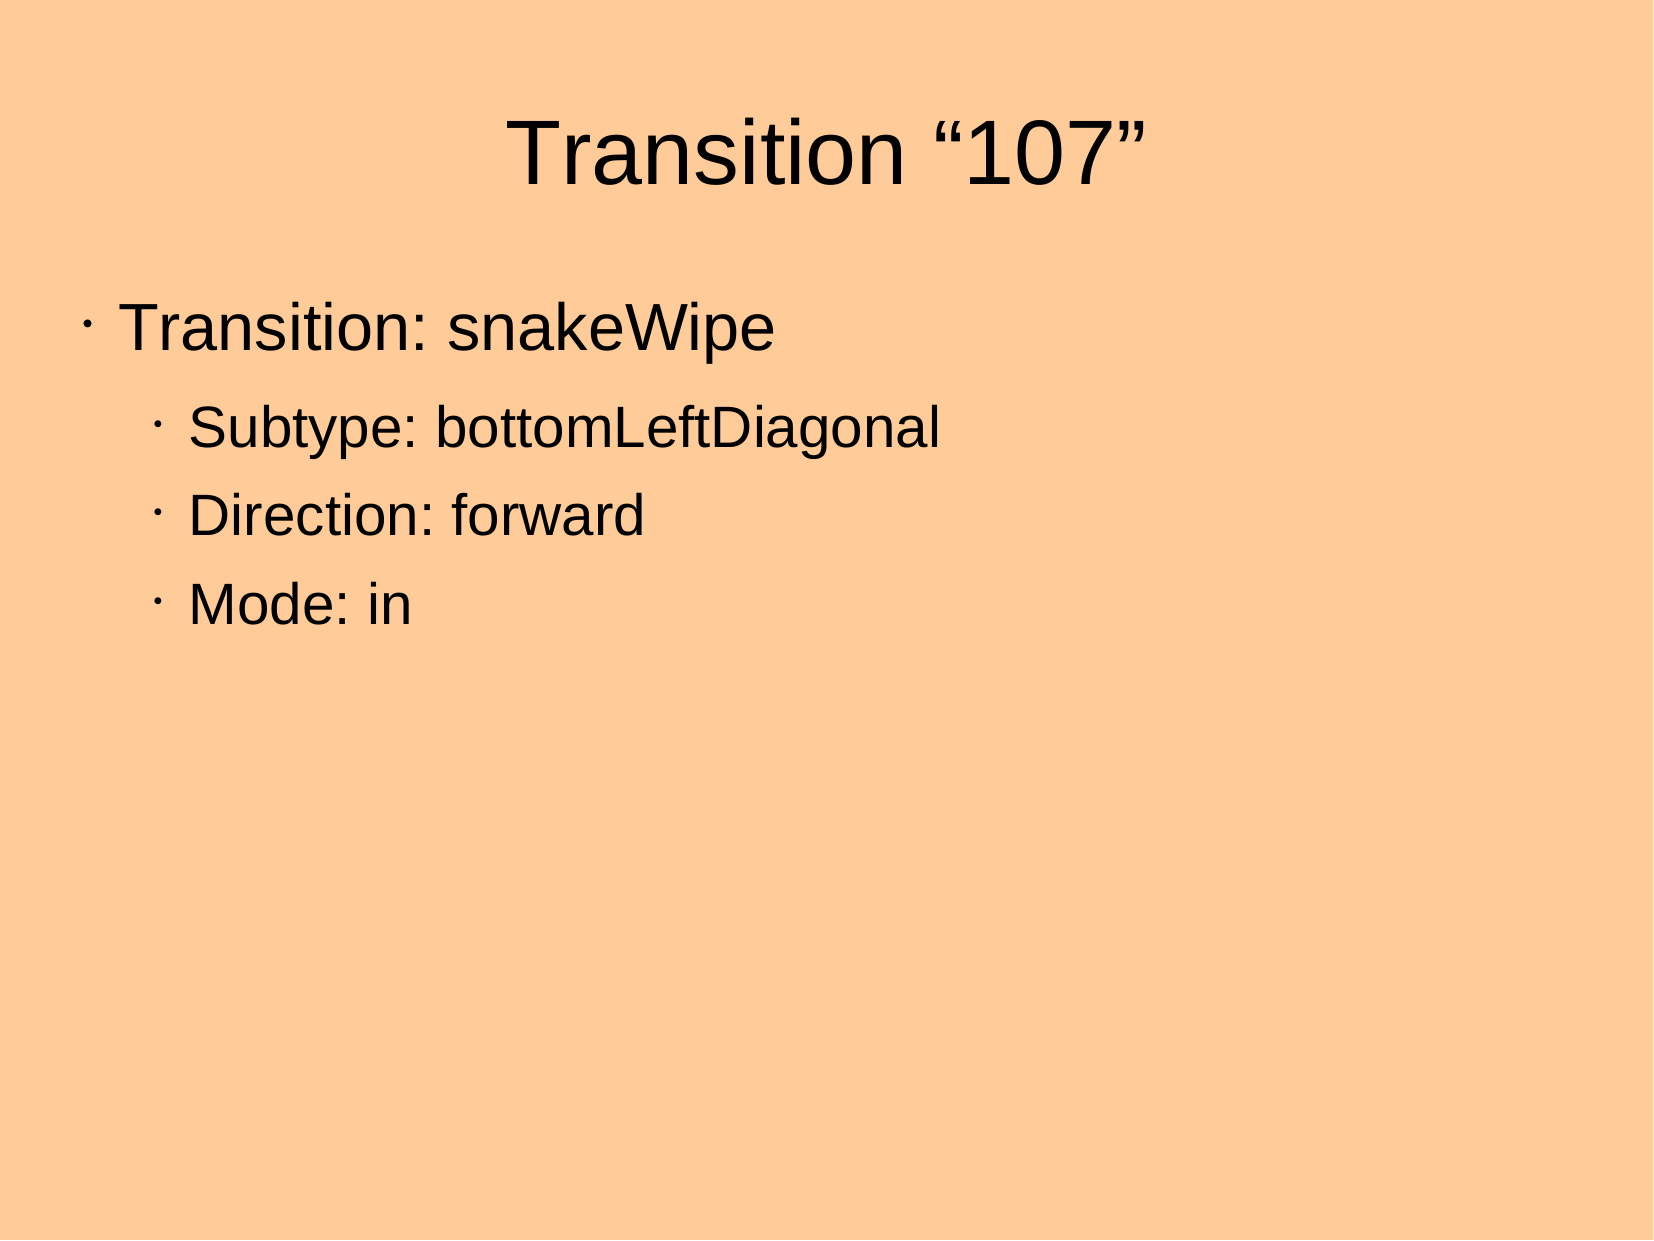

# Transition “107”
Transition: snakeWipe
Subtype: bottomLeftDiagonal
Direction: forward
Mode: in